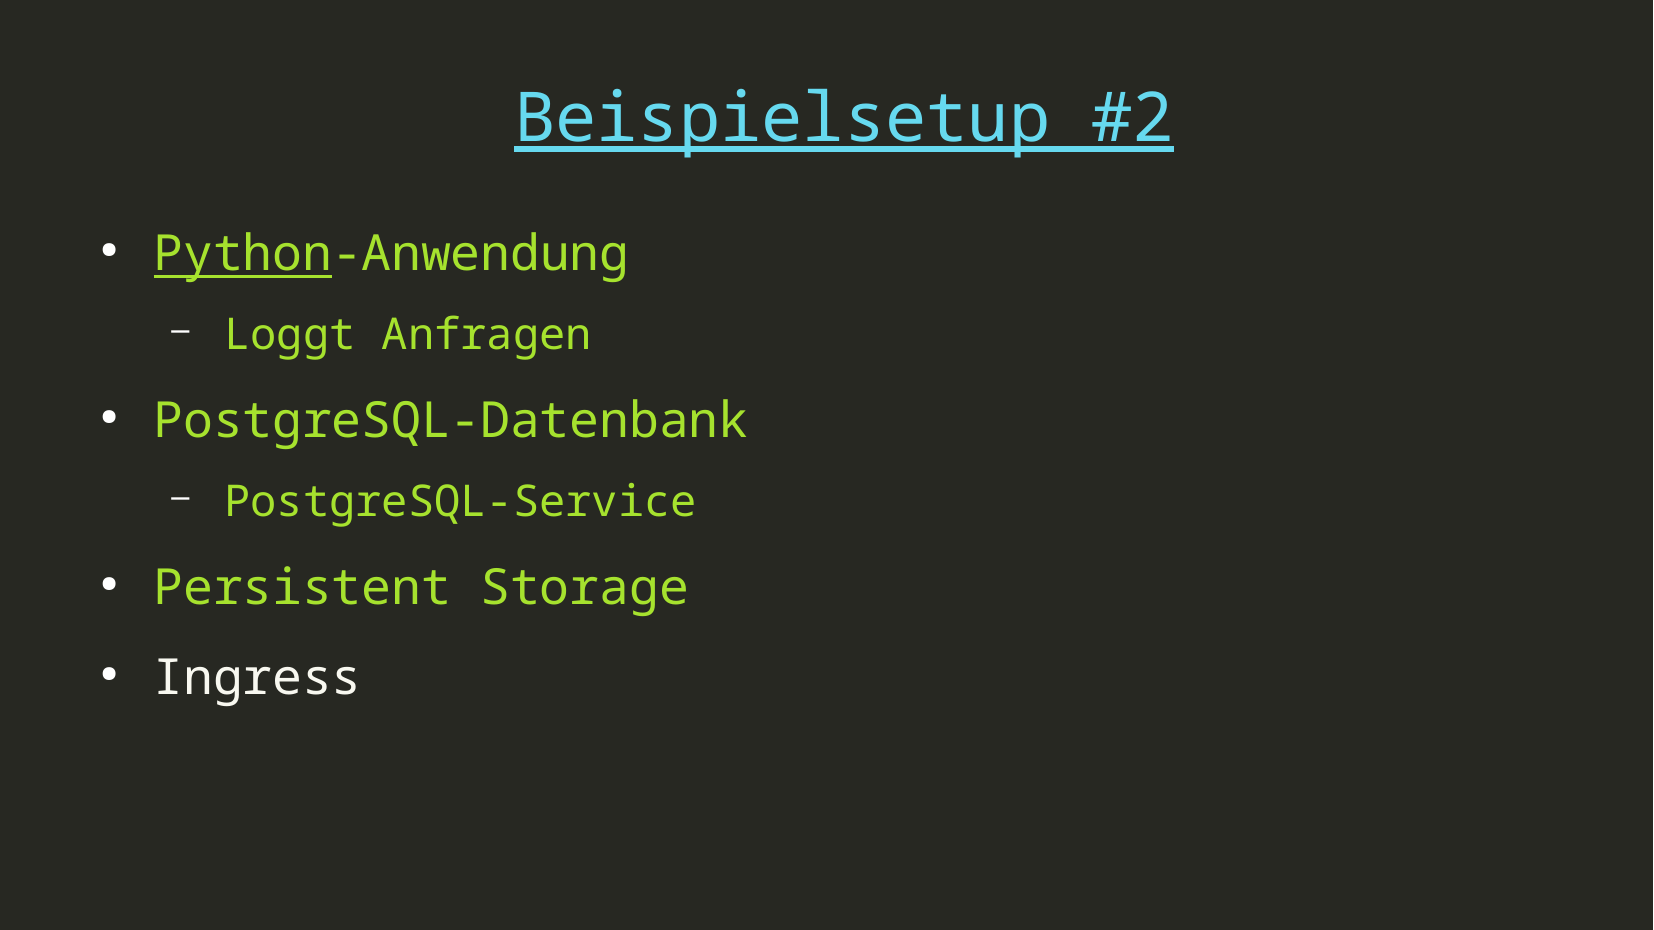

# Beispielsetup #2
Python-Anwendung
Loggt Anfragen
PostgreSQL-Datenbank
PostgreSQL-Service
Persistent Storage
Ingress